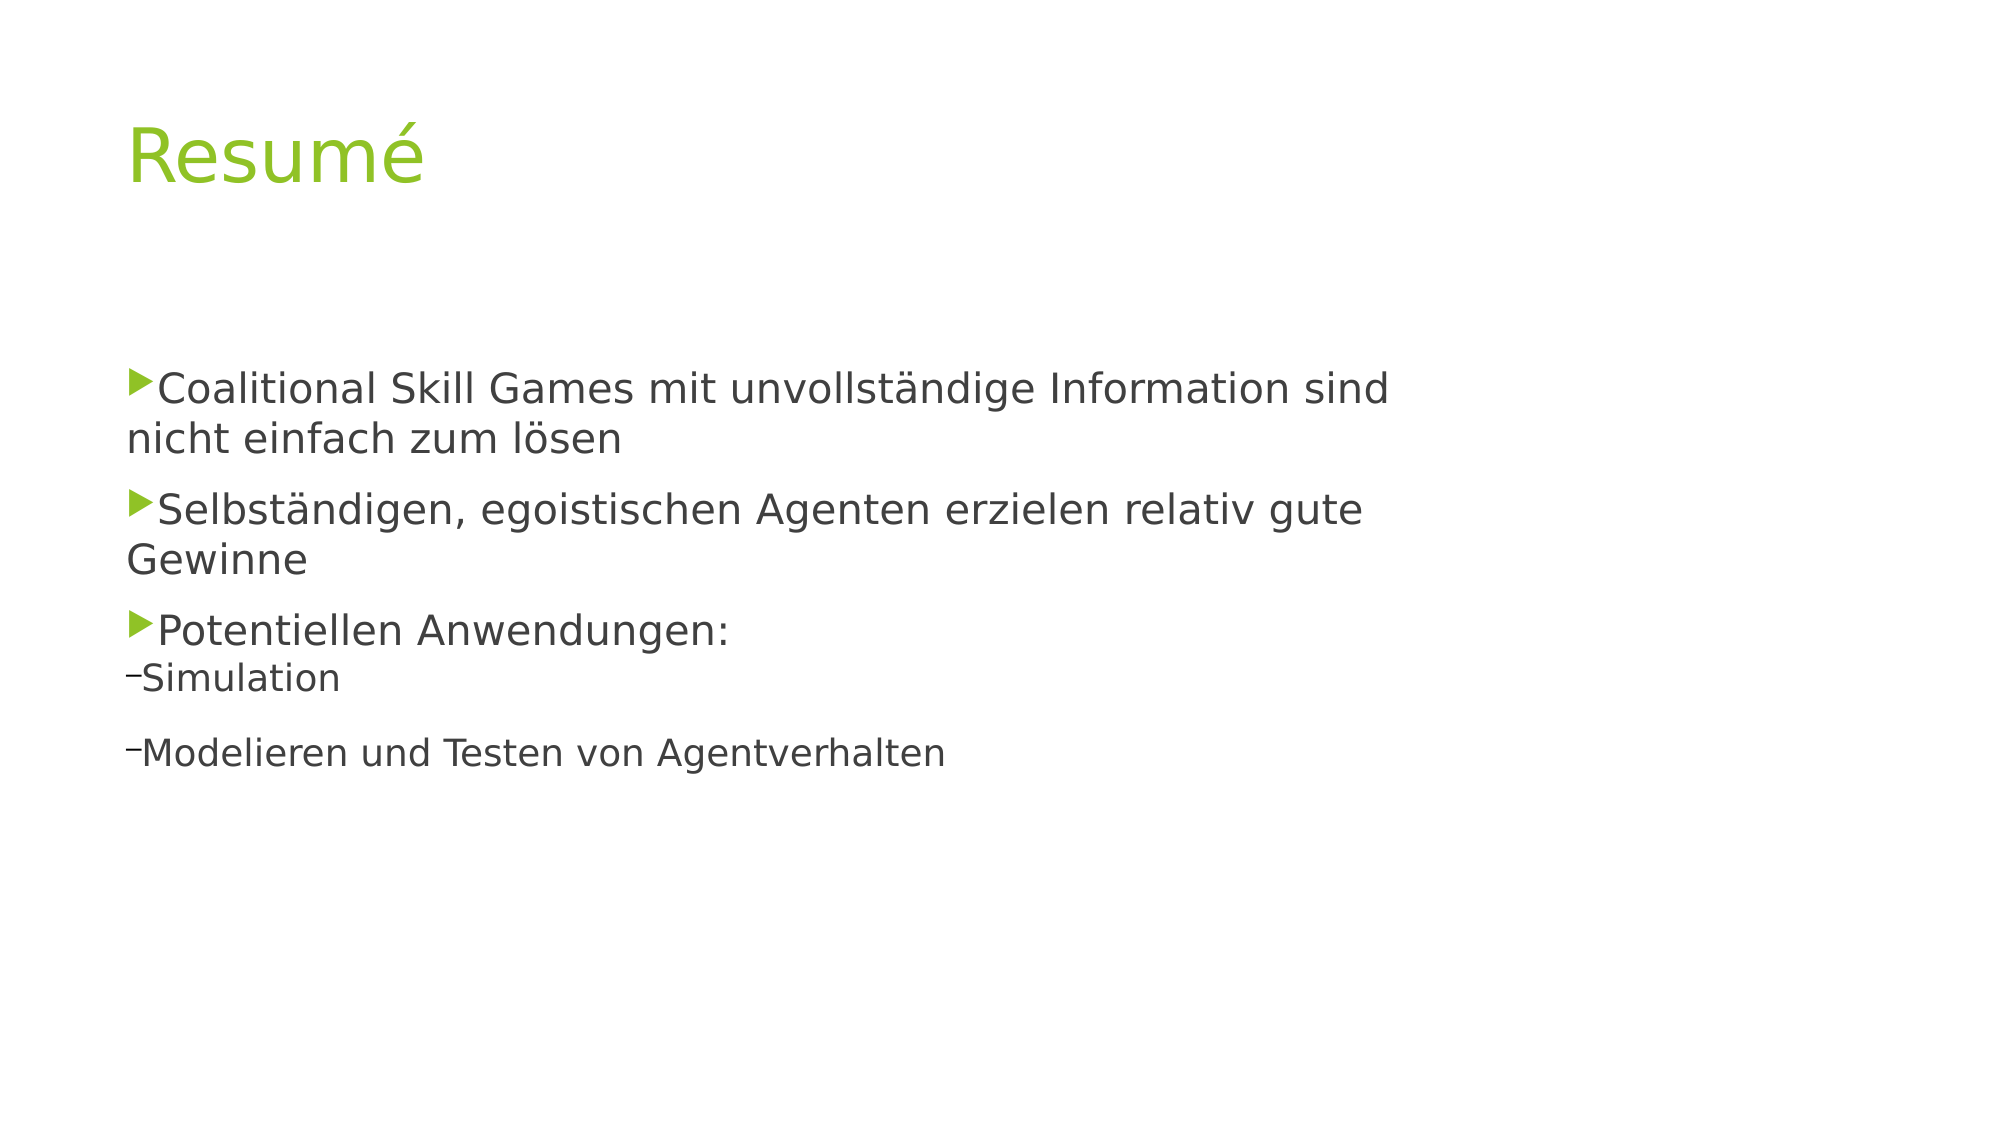

# Resumé
Coalitional Skill Games mit unvollständige Information sind nicht einfach zum lösen
Selbständigen, egoistischen Agenten erzielen relativ gute Gewinne
Potentiellen Anwendungen:
Simulation
Modelieren und Testen von Agentverhalten